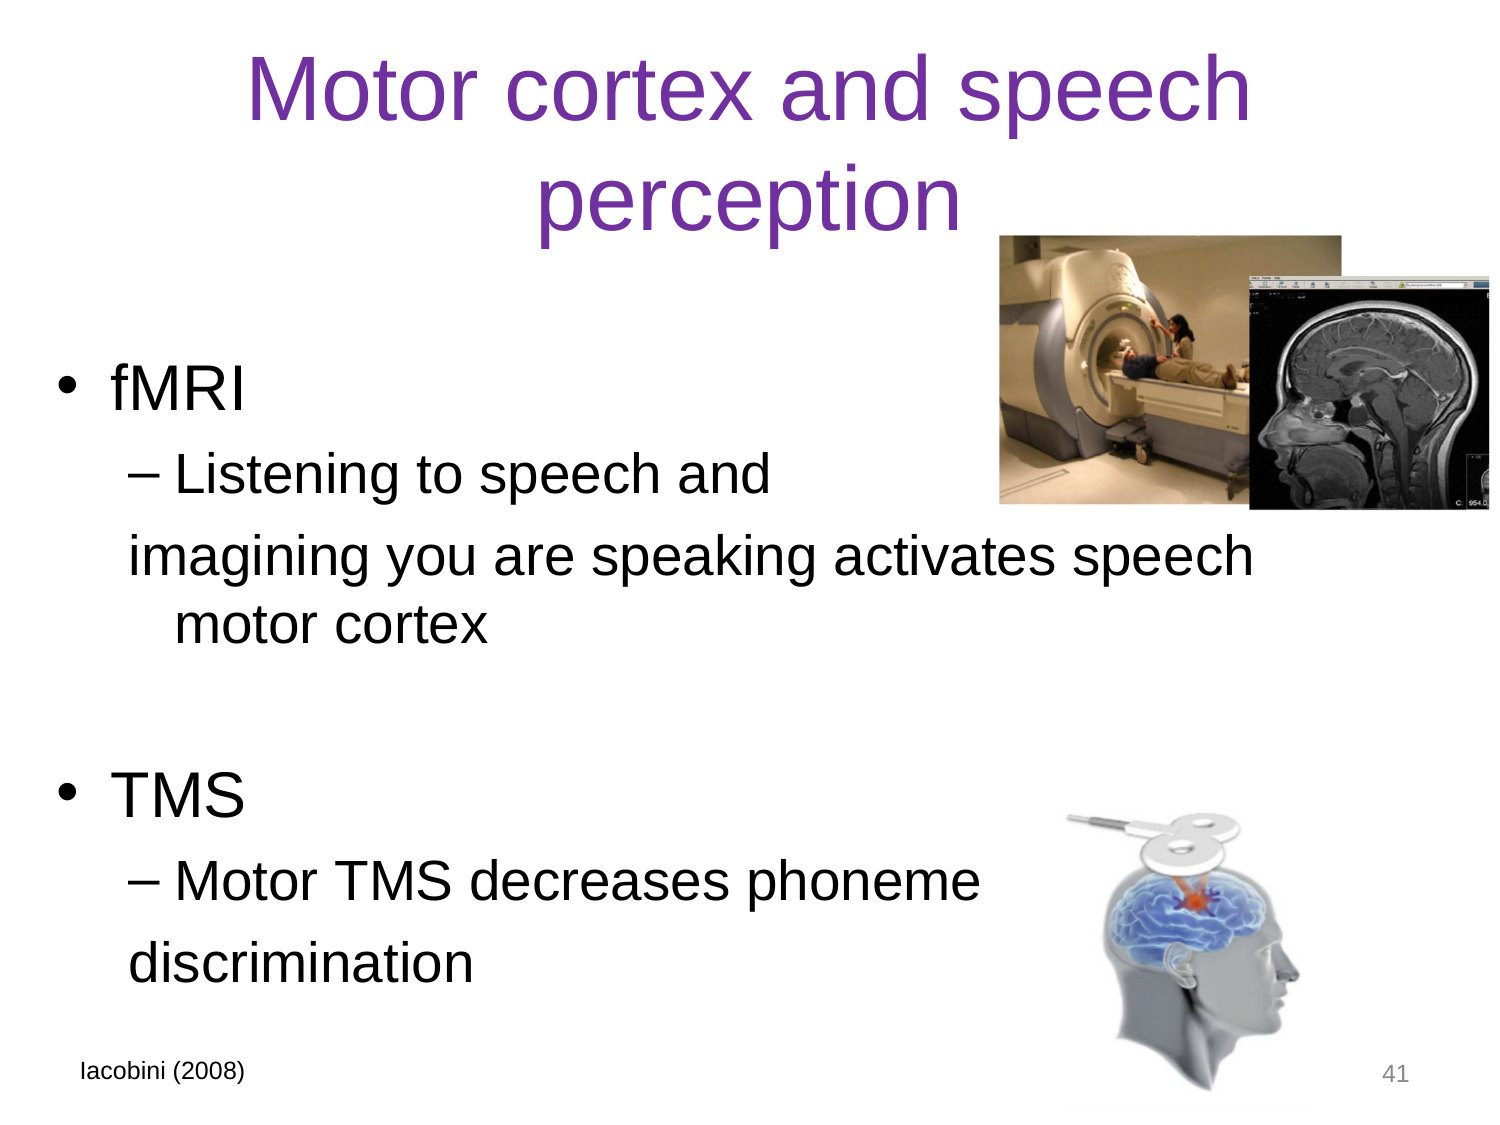

# Motor cortex and speech perception
fMRI
Listening to speech and
imagining you are speaking activates speech motor cortex
TMS
Motor TMS decreases phoneme
discrimination
Iacobini (2008)